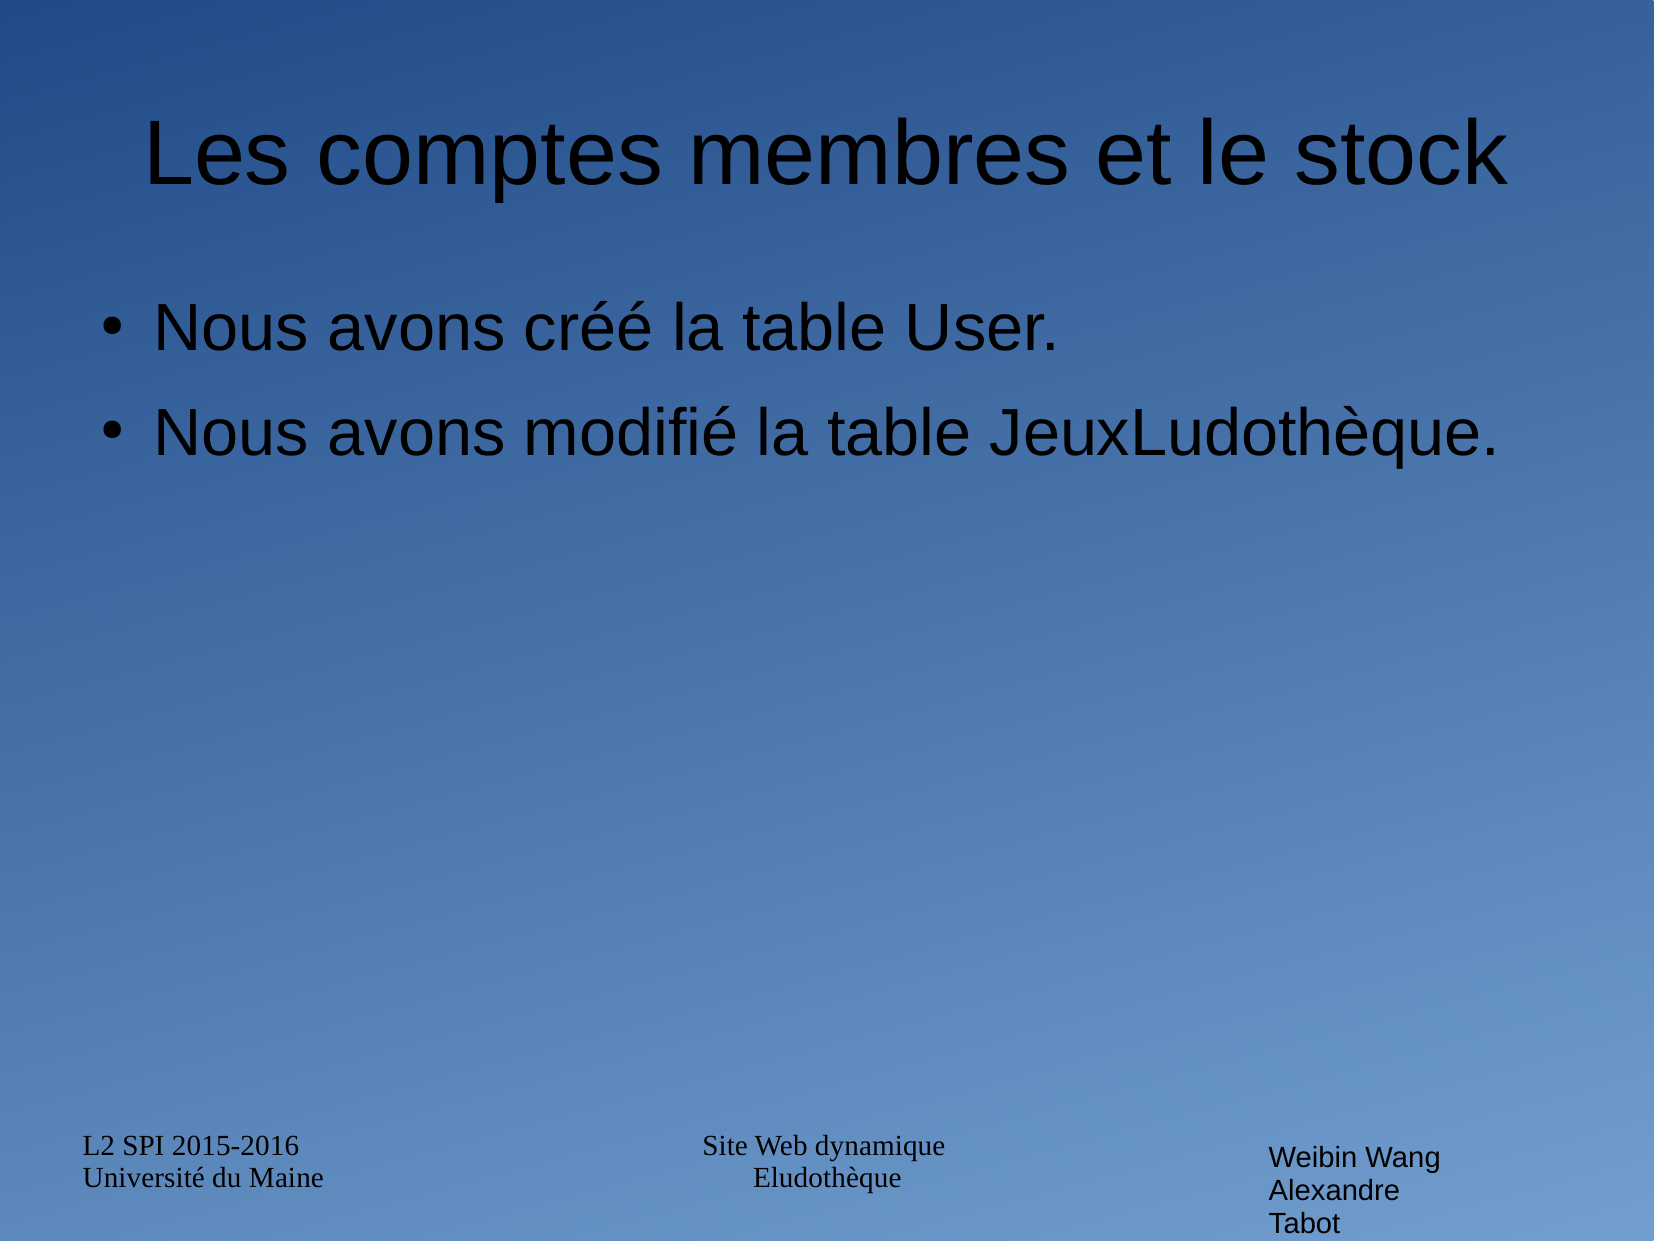

# Les comptes membres et le stock
Nous avons créé la table User.
Nous avons modifié la table JeuxLudothèque.